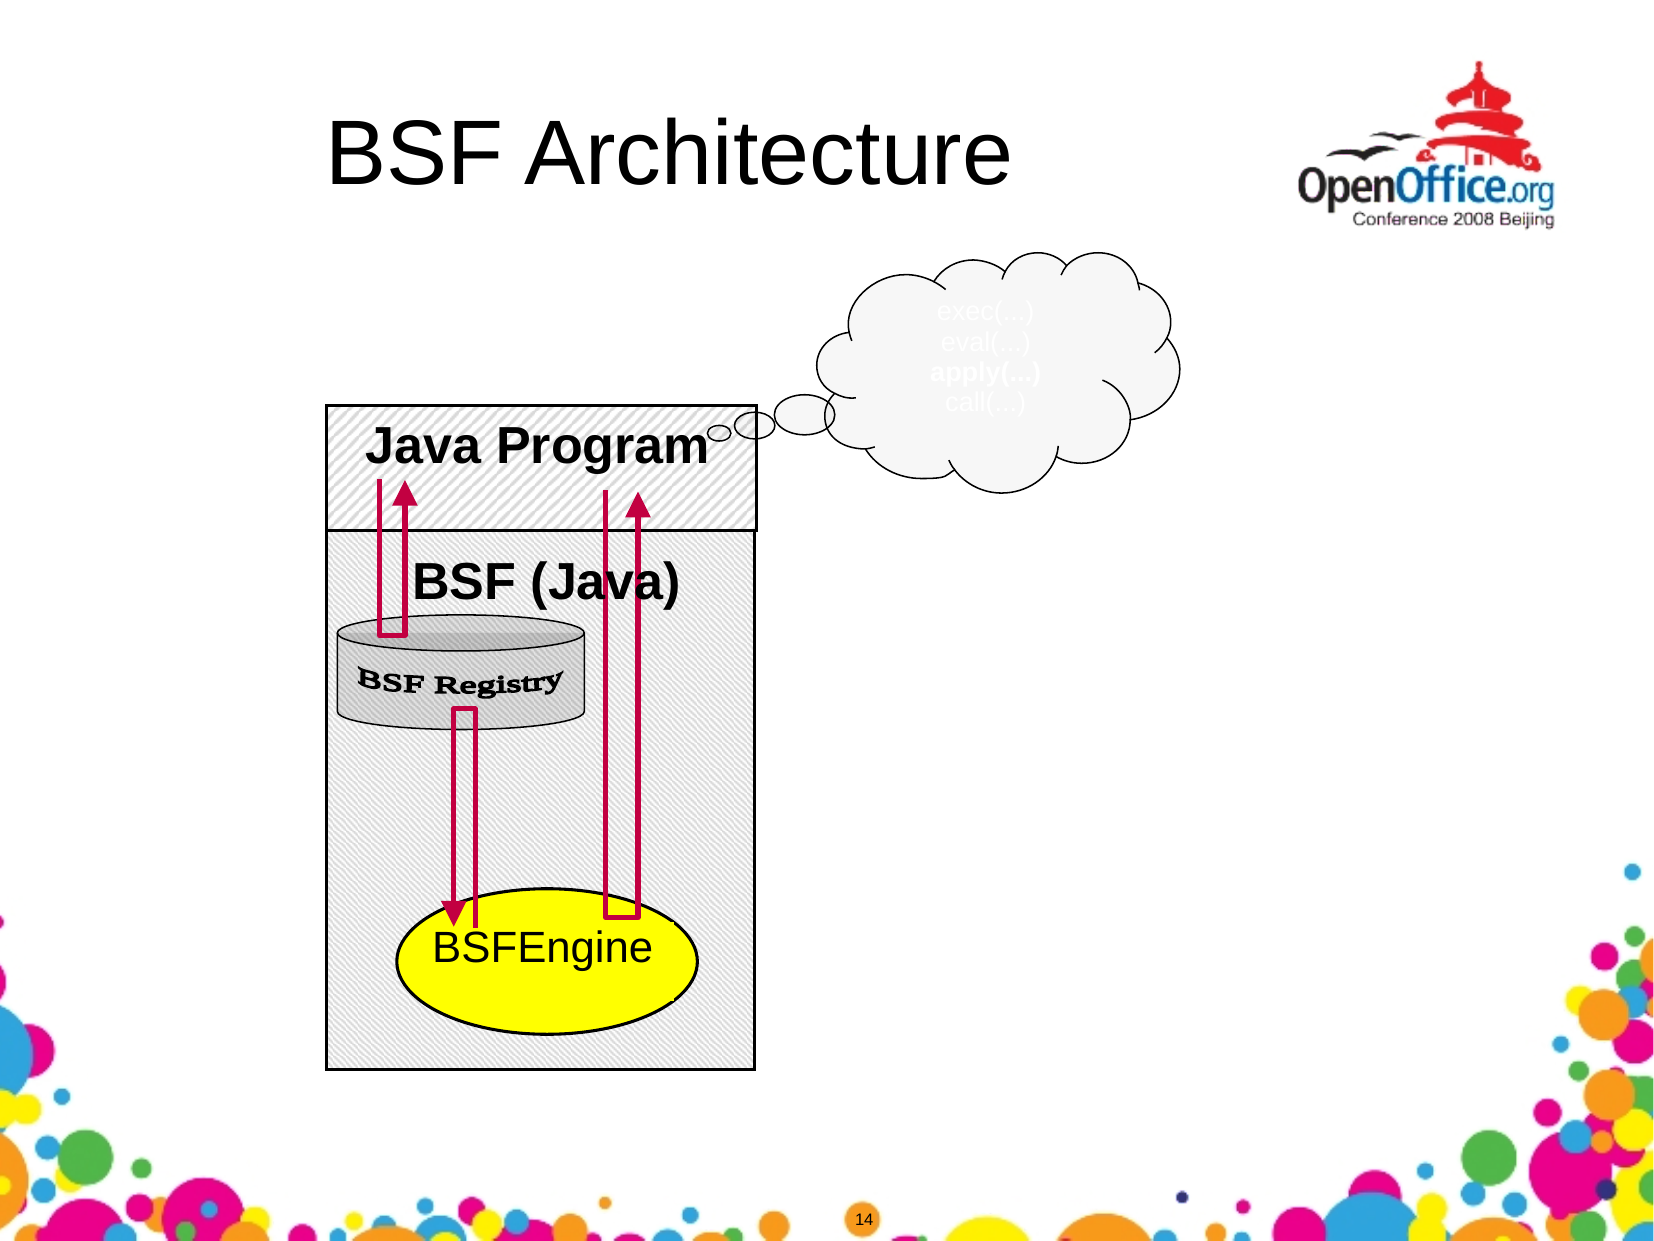

# BSF Architecture
exec(...)
eval(...)
apply(...)
call(...)
Java Program
BSF (Java)
BSF Registry
BSFEngine
14